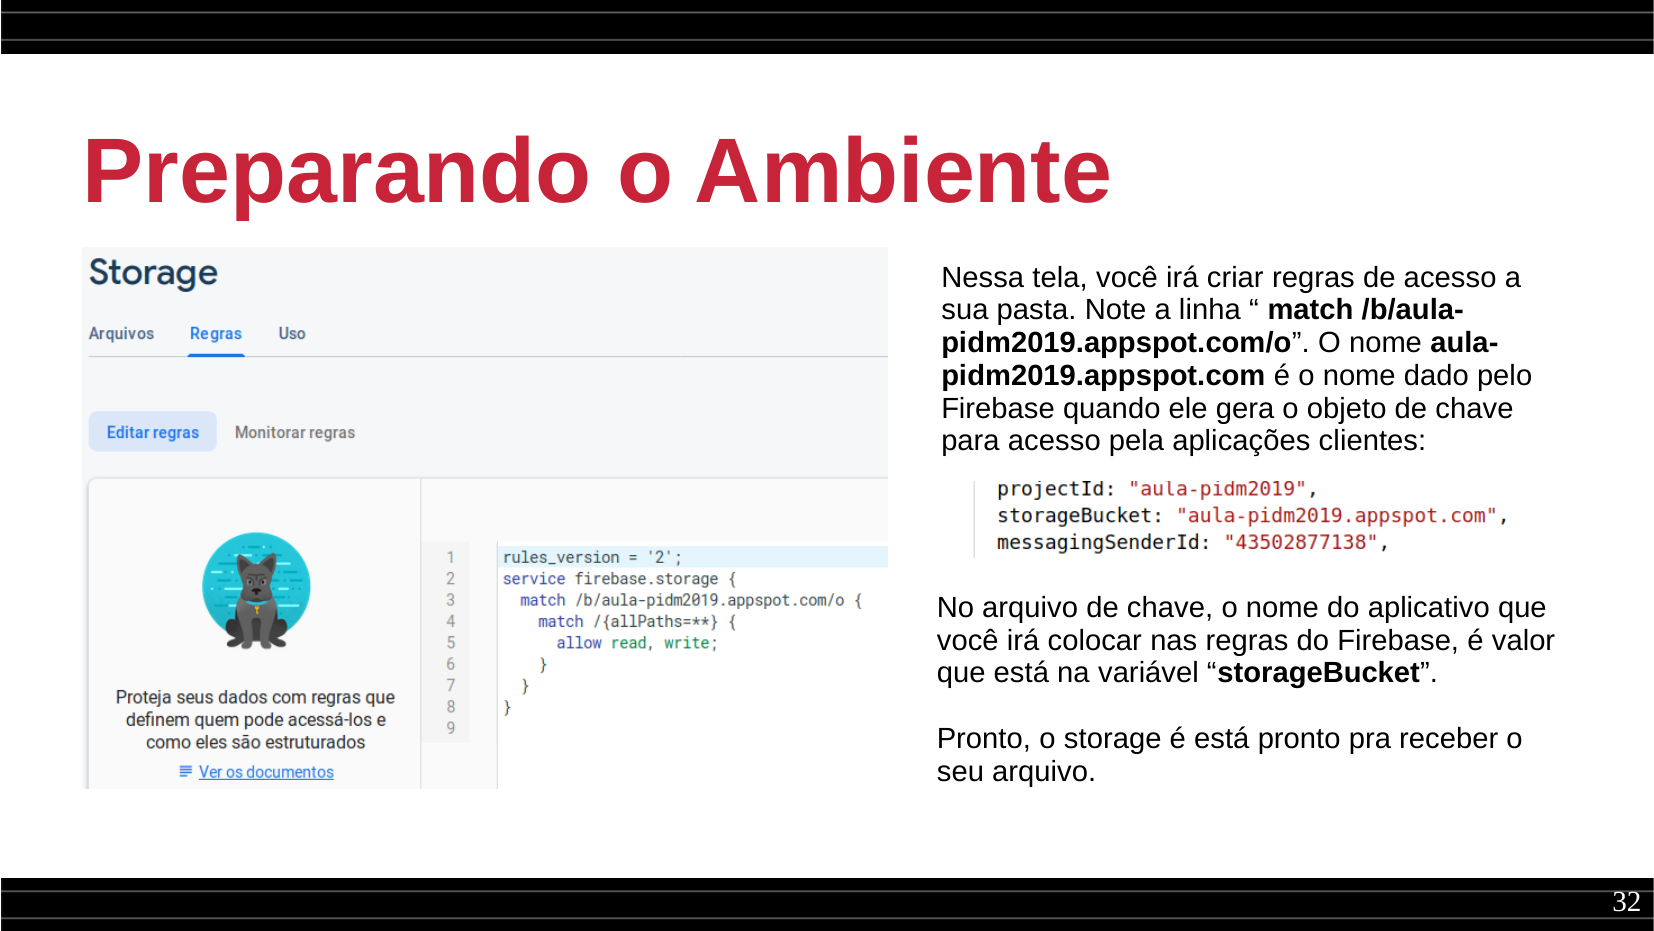

# Preparando o Ambiente
Nessa tela, você irá criar regras de acesso a sua pasta. Note a linha “ match /b/aula-pidm2019.appspot.com/o”. O nome aula-pidm2019.appspot.com é o nome dado pelo Firebase quando ele gera o objeto de chave para acesso pela aplicações clientes:
No arquivo de chave, o nome do aplicativo que você irá colocar nas regras do Firebase, é valor que está na variável “storageBucket”.
Pronto, o storage é está pronto pra receber o seu arquivo.